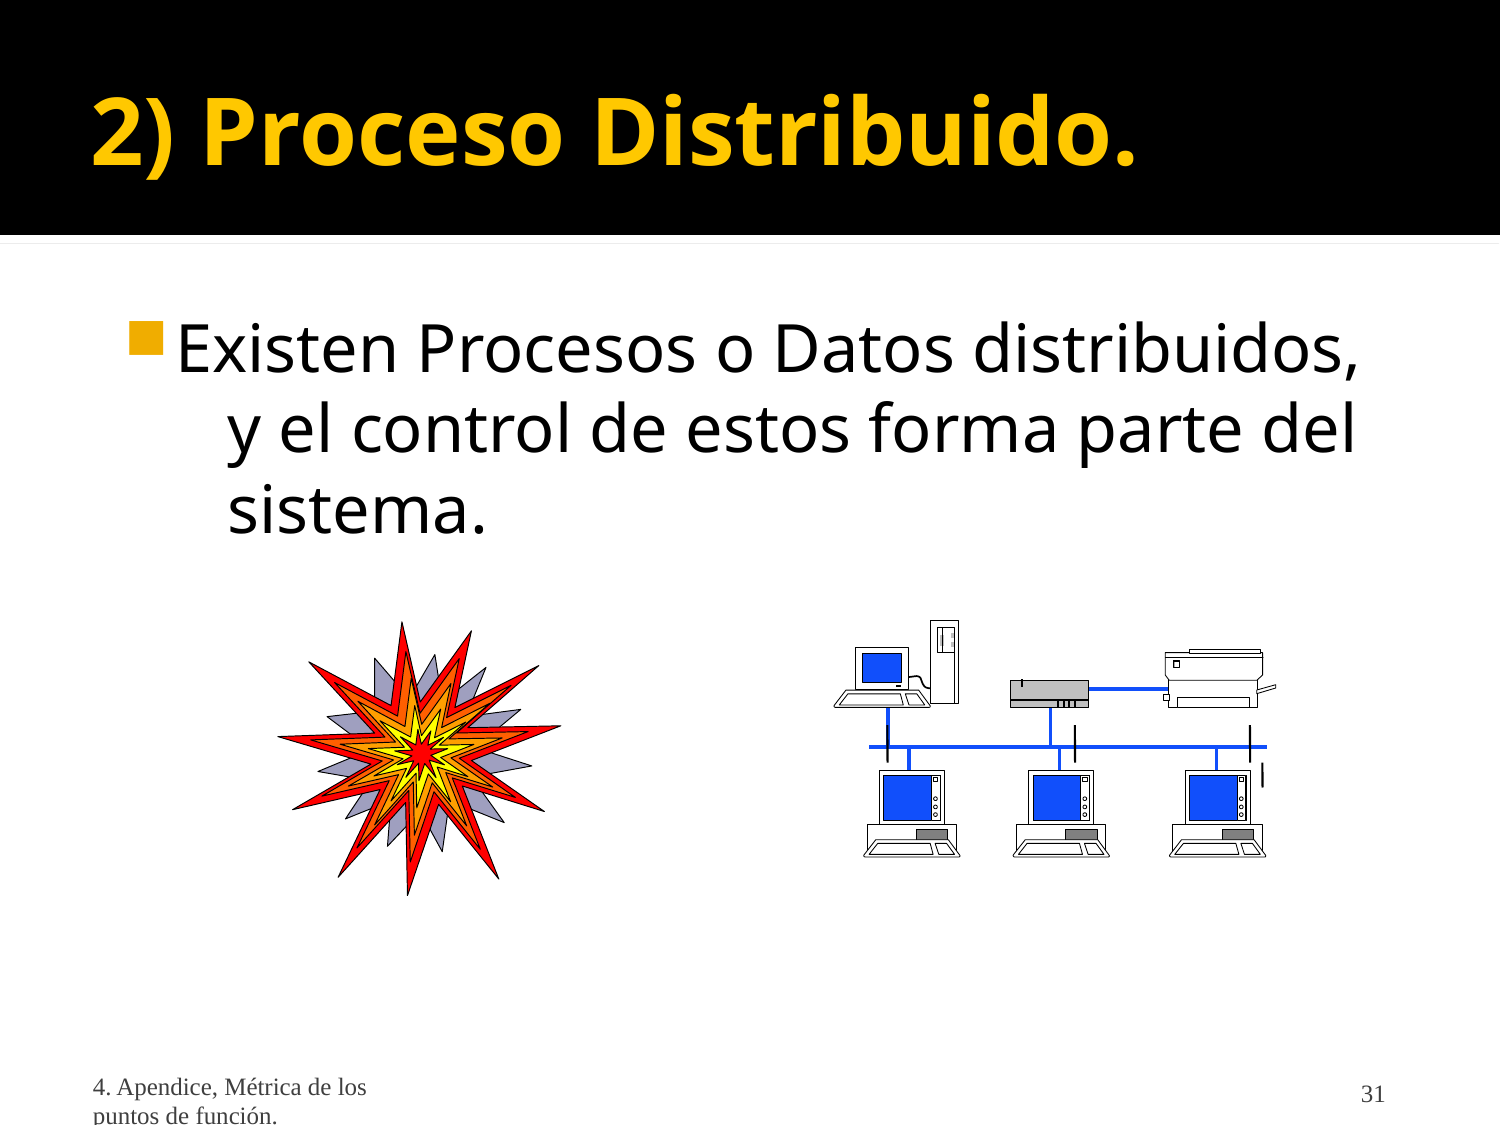

# 2) Proceso Distribuido.
Existen Procesos o Datos distribuidos, y el control de estos forma parte del sistema.
4. Apendice, Métrica de los puntos de función.
31